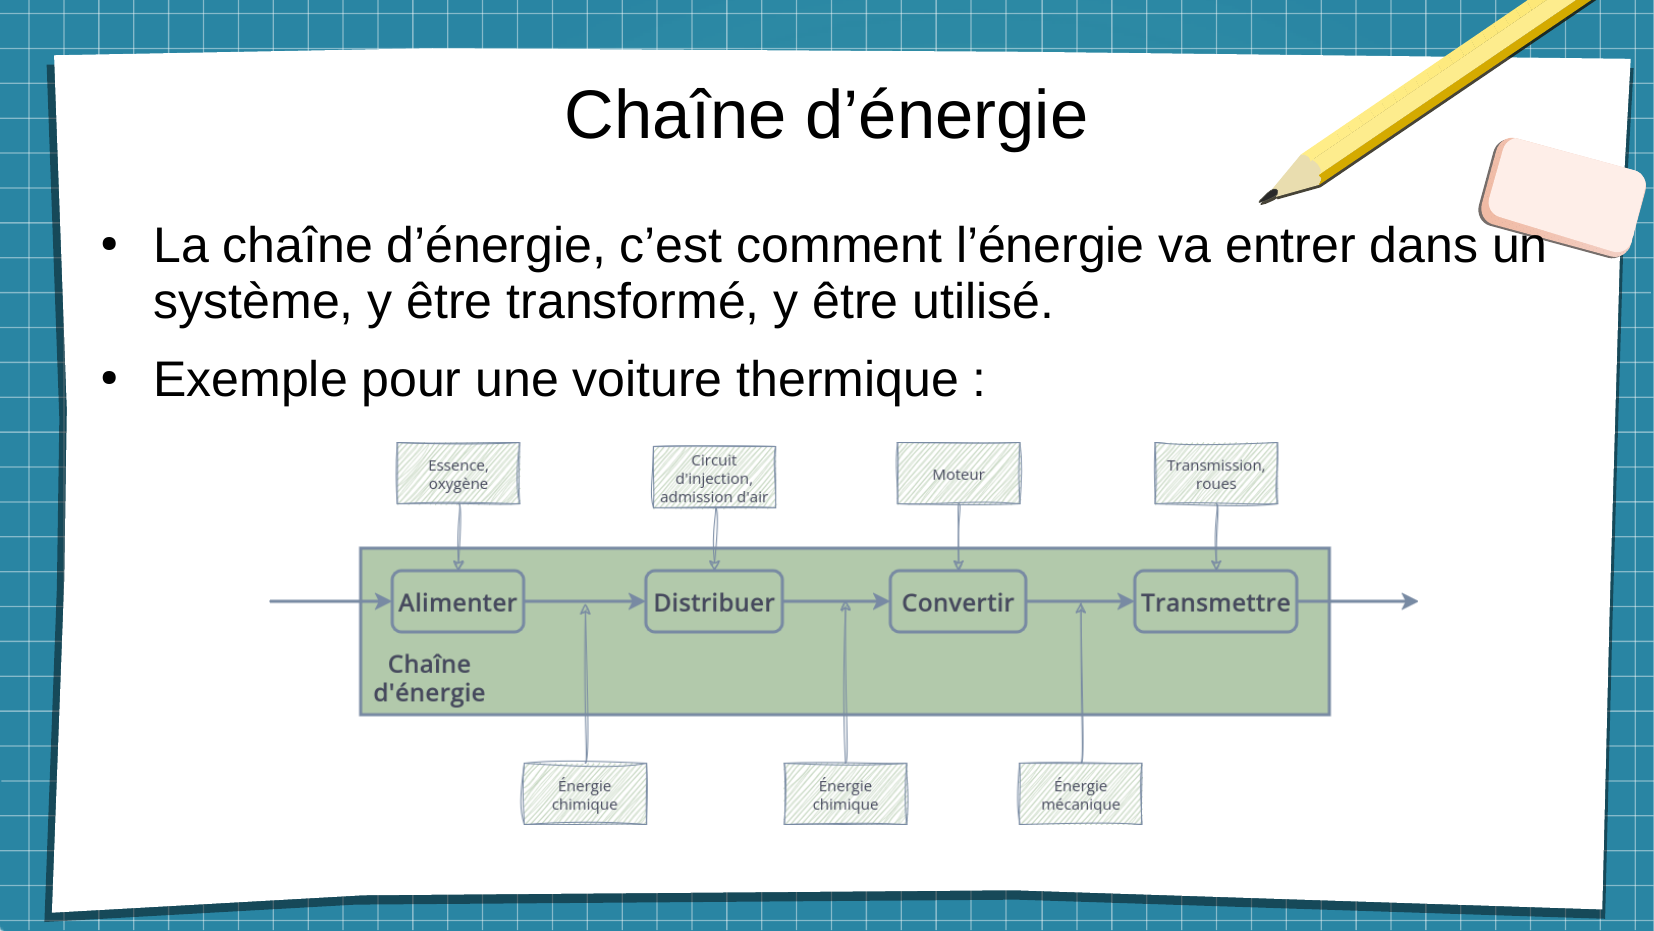

# Chaîne d’énergie
La chaîne d’énergie, c’est comment l’énergie va entrer dans un système, y être transformé, y être utilisé.
Exemple pour une voiture thermique :